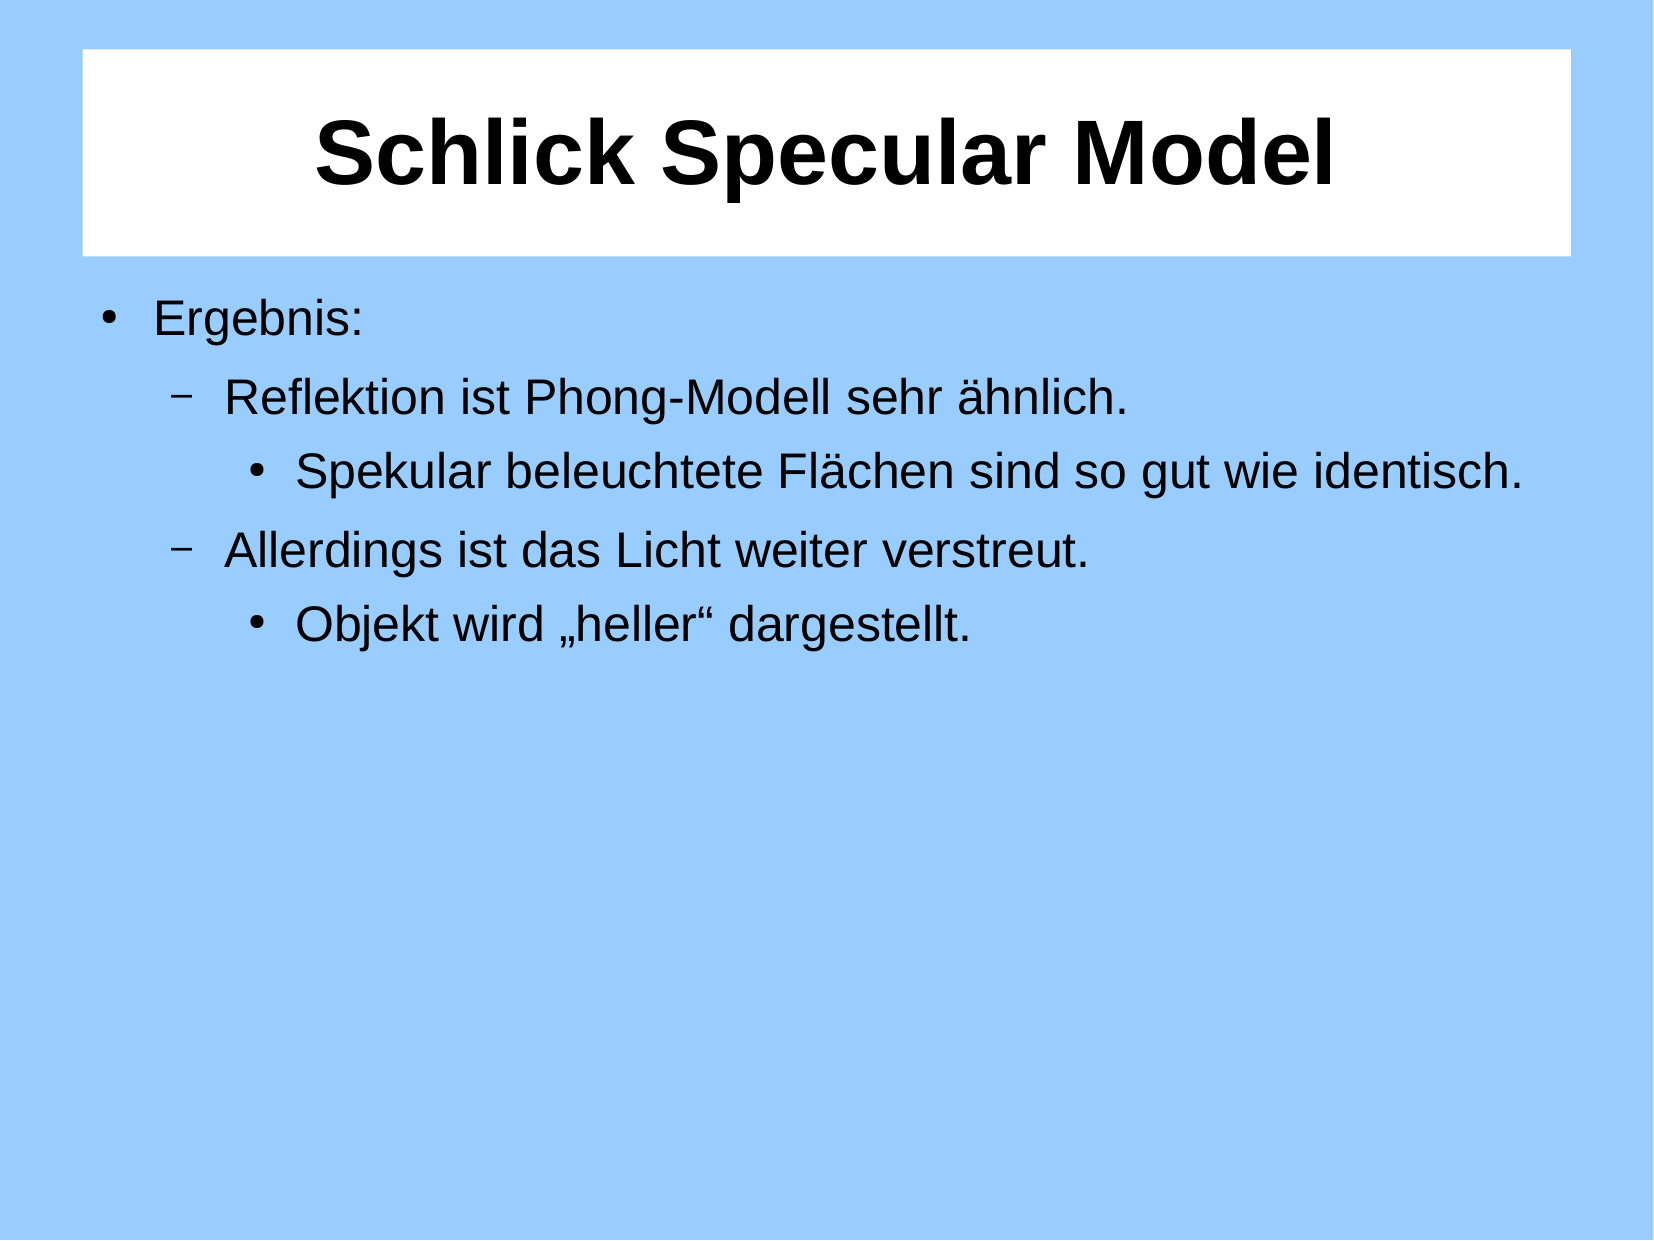

# Schlick Specular Model
Ergebnis:
Reflektion ist Phong-Modell sehr ähnlich.
Spekular beleuchtete Flächen sind so gut wie identisch.
Allerdings ist das Licht weiter verstreut.
Objekt wird „heller“ dargestellt.